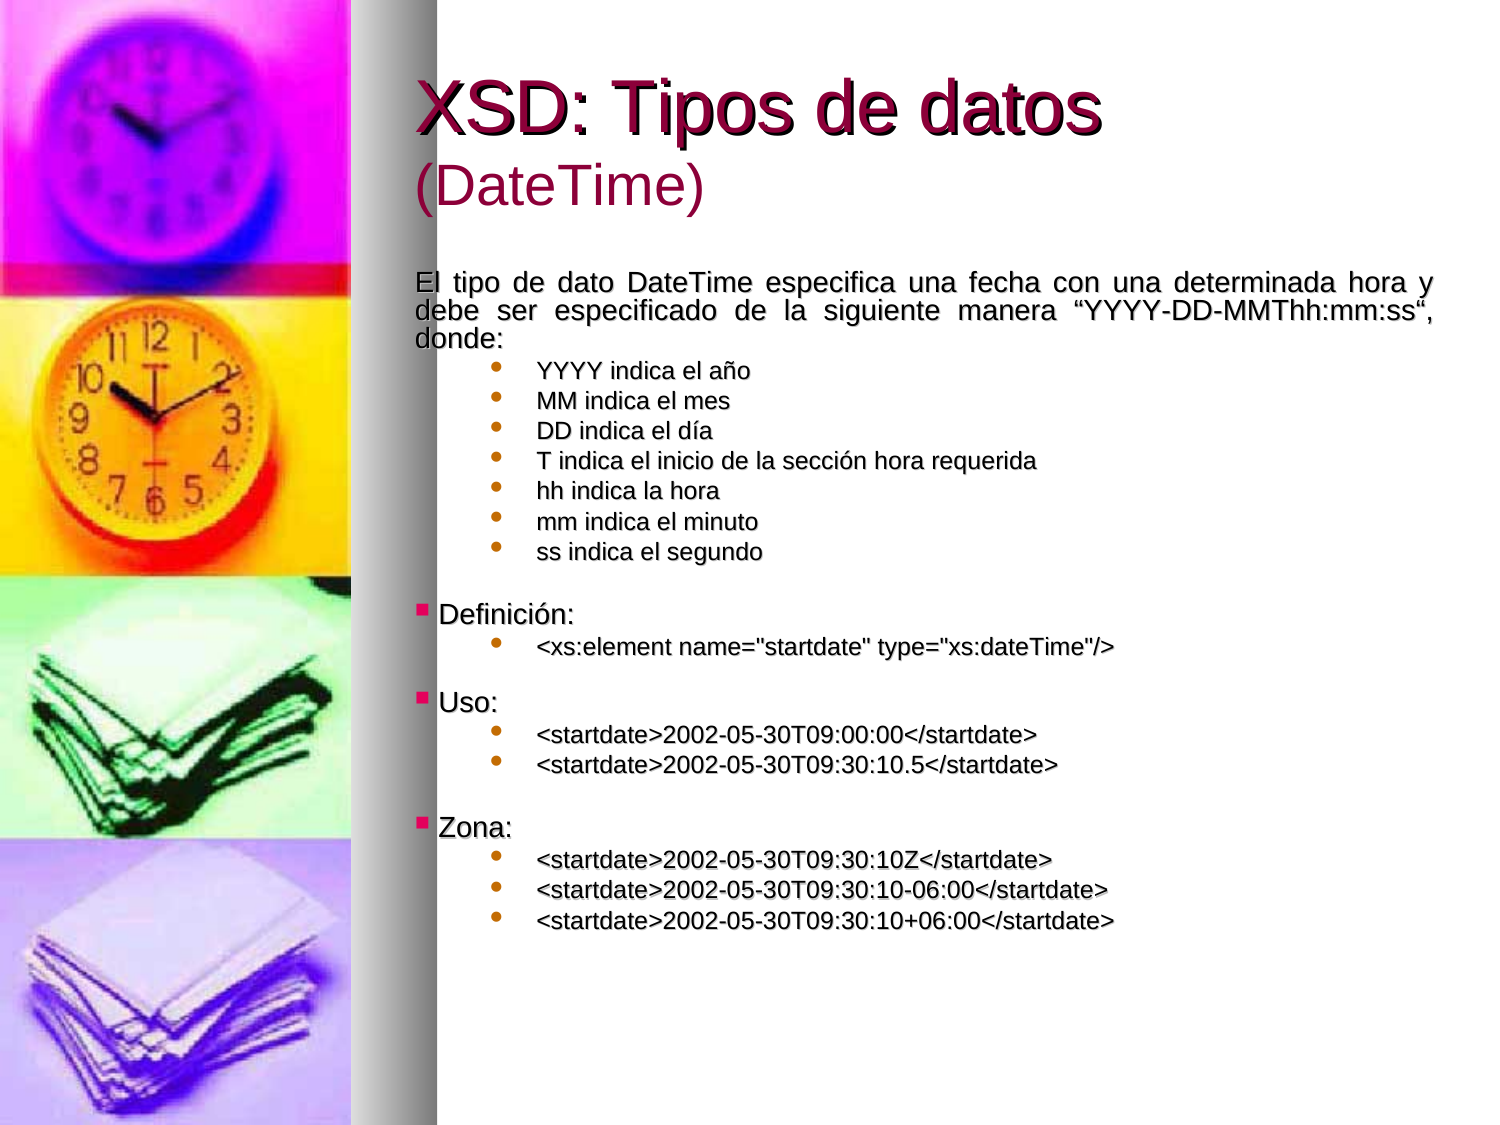

# XSD: Tipos de datos (DateTime)
El tipo de dato DateTime especifica una fecha con una determinada hora y debe ser especificado de la siguiente manera “YYYY-DD-MMThh:mm:ss“, donde:
YYYY indica el año
MM indica el mes
DD indica el día
T indica el inicio de la sección hora requerida
hh indica la hora
mm indica el minuto
ss indica el segundo
 Definición:
<xs:element name="startdate" type="xs:dateTime"/>
 Uso:
<startdate>2002-05-30T09:00:00</startdate>
<startdate>2002-05-30T09:30:10.5</startdate>
 Zona:
<startdate>2002-05-30T09:30:10Z</startdate>
<startdate>2002-05-30T09:30:10-06:00</startdate>
<startdate>2002-05-30T09:30:10+06:00</startdate>